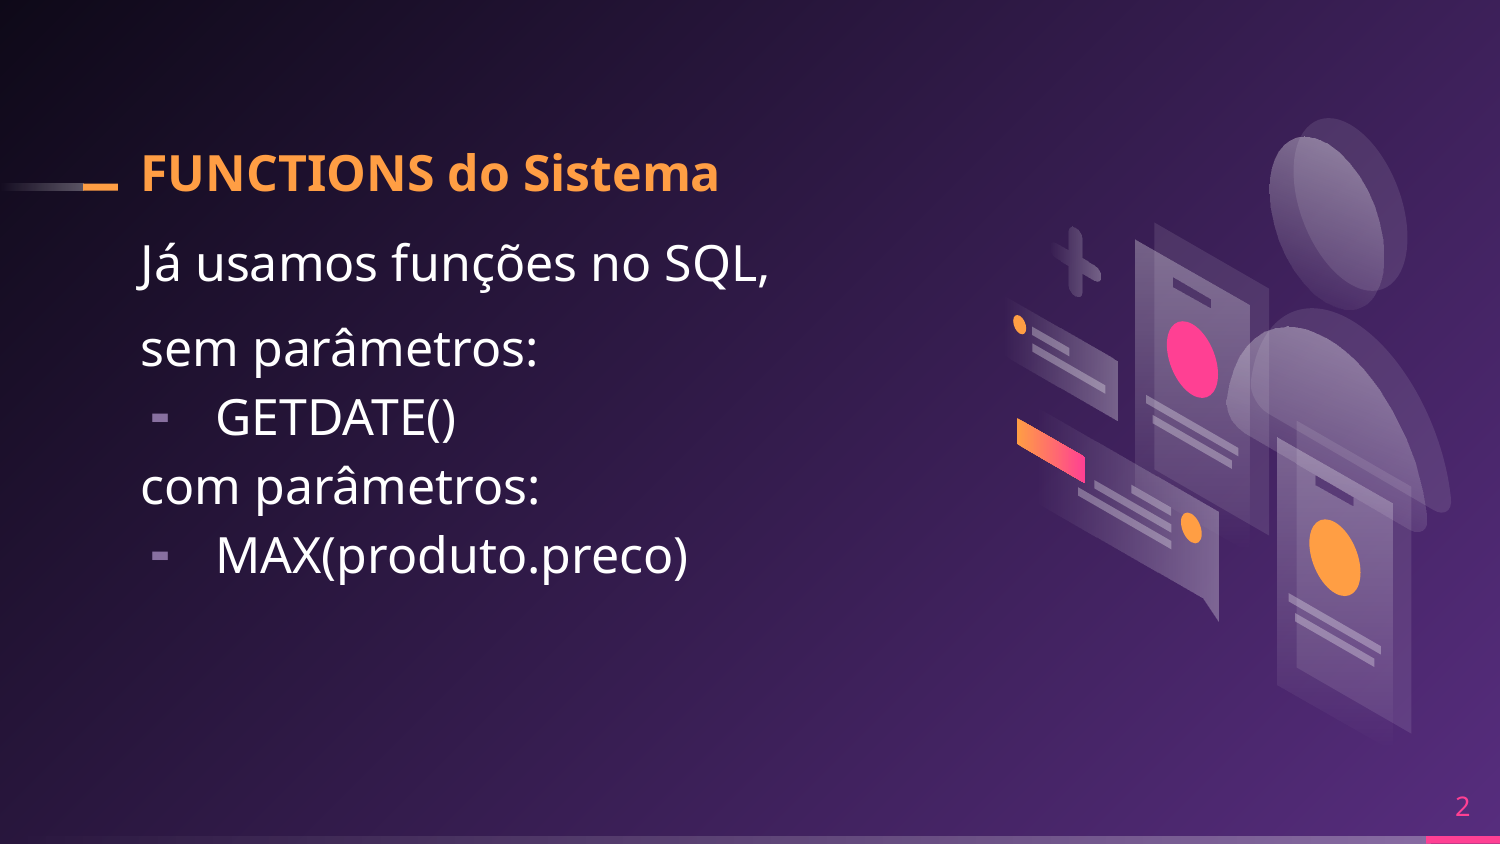

# FUNCTIONS do Sistema
Já usamos funções no SQL,
sem parâmetros:
GETDATE()
com parâmetros:
MAX(produto.preco)